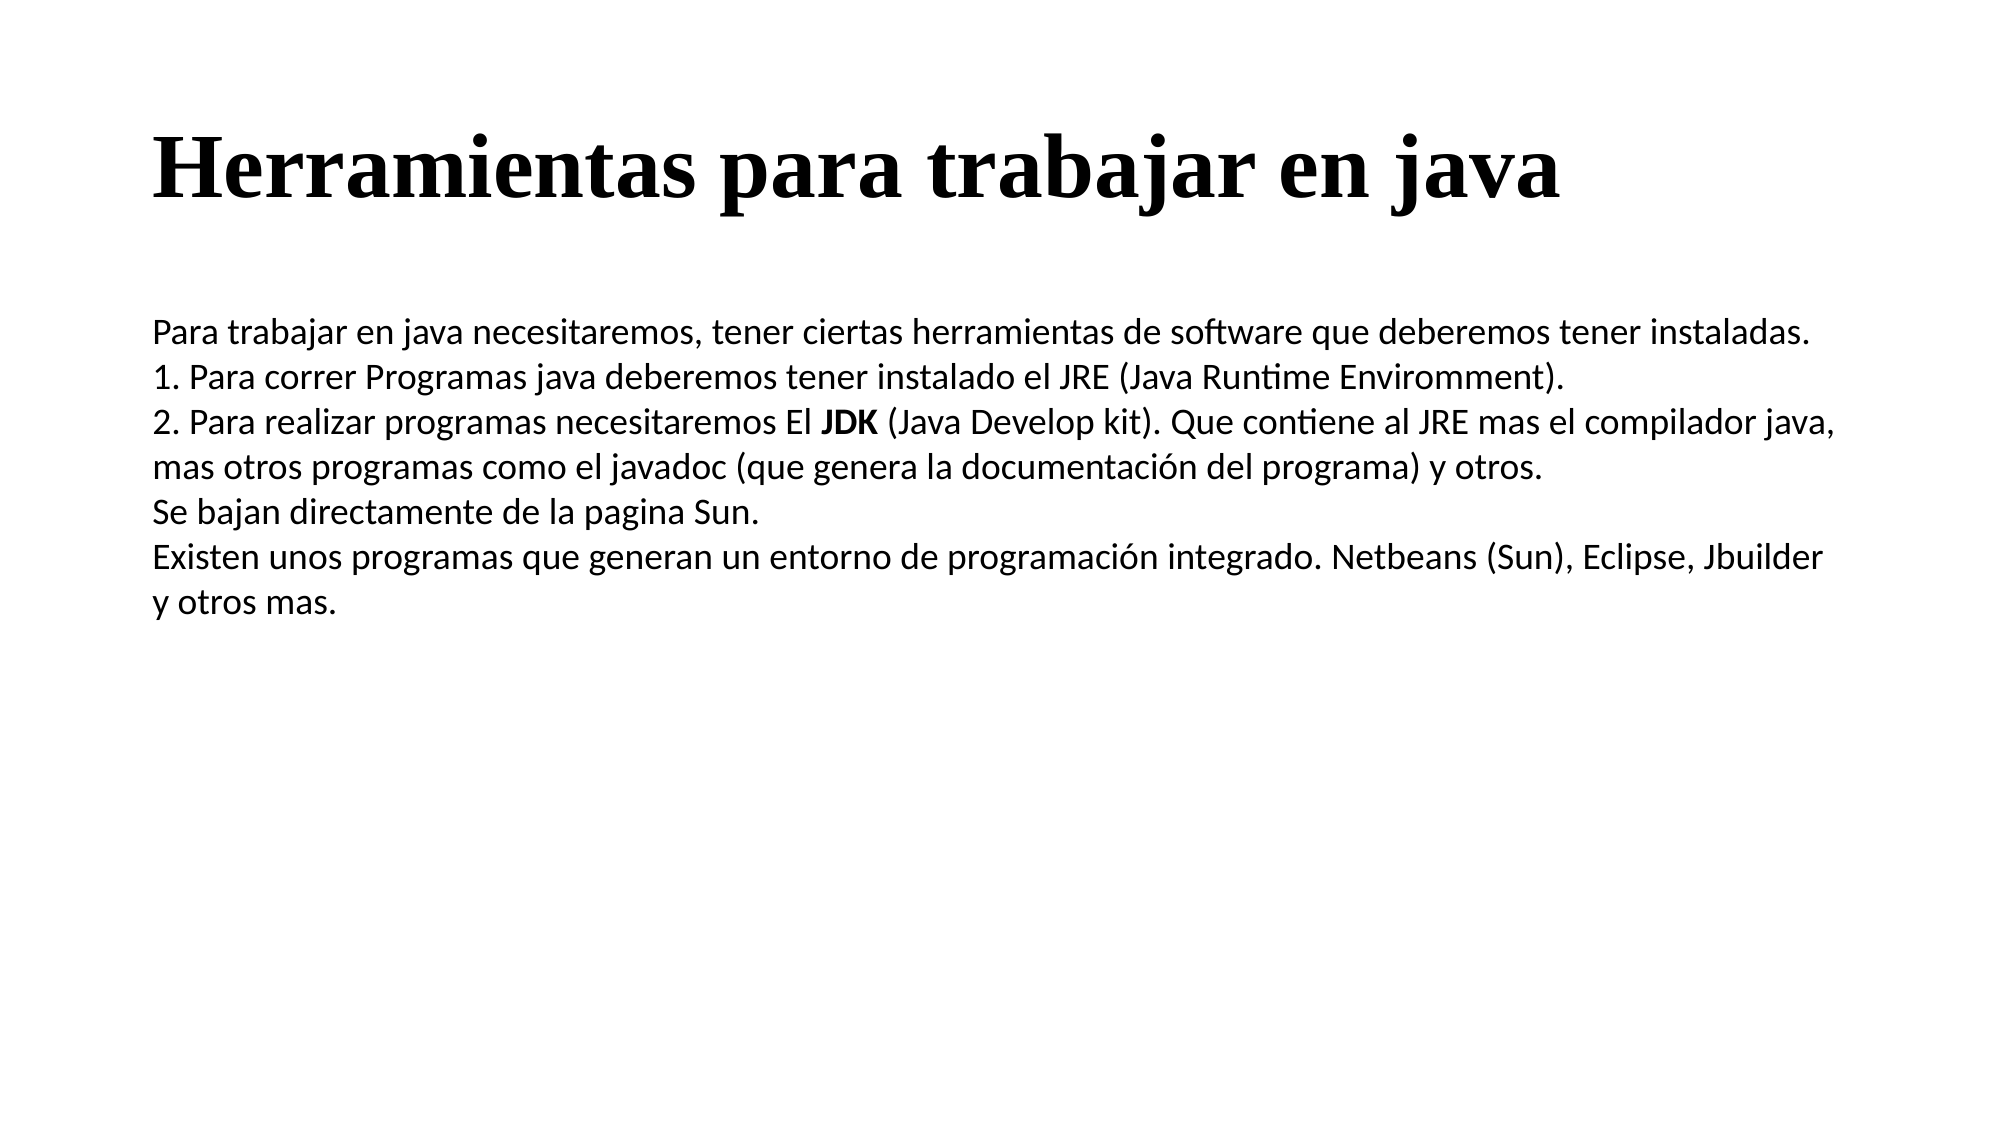

Herramientas para trabajar en java
Para trabajar en java necesitaremos, tener ciertas herramientas de software que deberemos tener instaladas.
1. Para correr Programas java deberemos tener instalado el JRE (Java Runtime Enviromment).
2. Para realizar programas necesitaremos El JDK (Java Develop kit). Que contiene al JRE mas el compilador java, mas otros programas como el javadoc (que genera la documentación del programa) y otros.
Se bajan directamente de la pagina Sun.
Existen unos programas que generan un entorno de programación integrado. Netbeans (Sun), Eclipse, Jbuilder y otros mas.